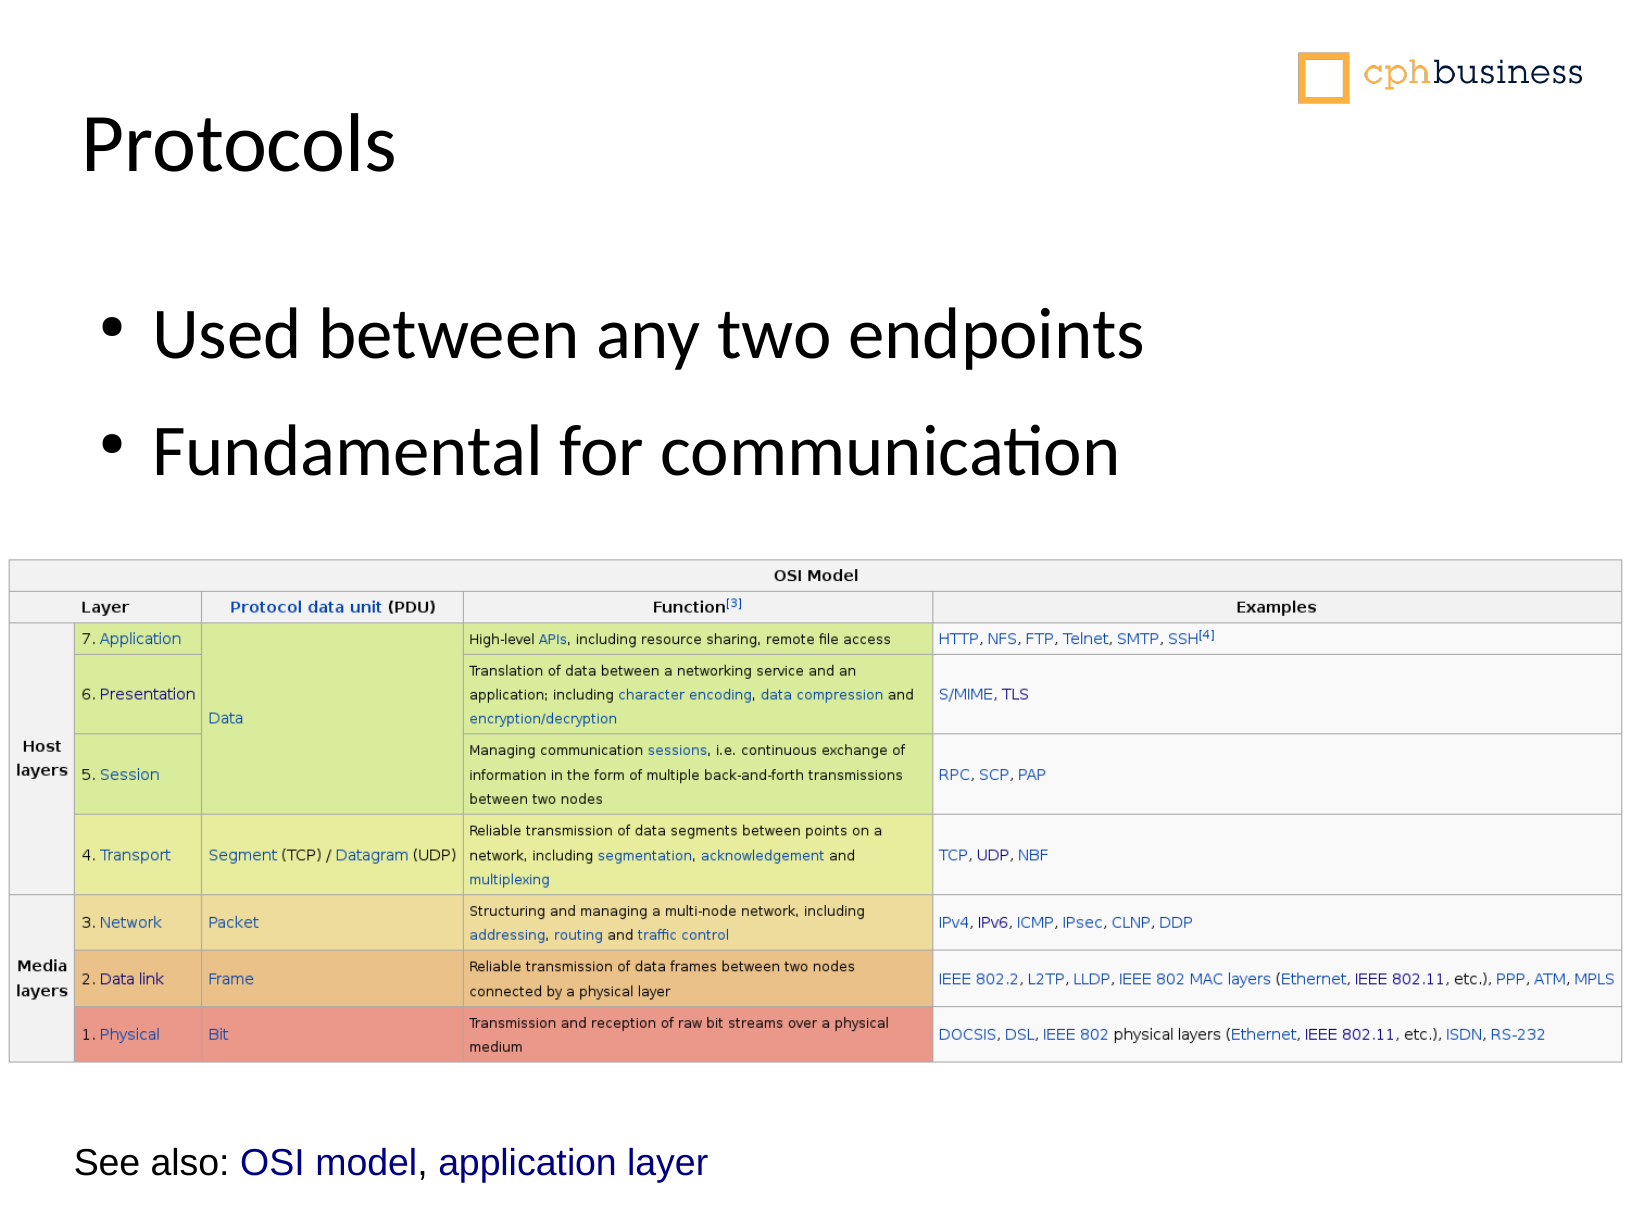

Protocols
# Used between any two endpoints
Fundamental for communication
See also: OSI model, application layer